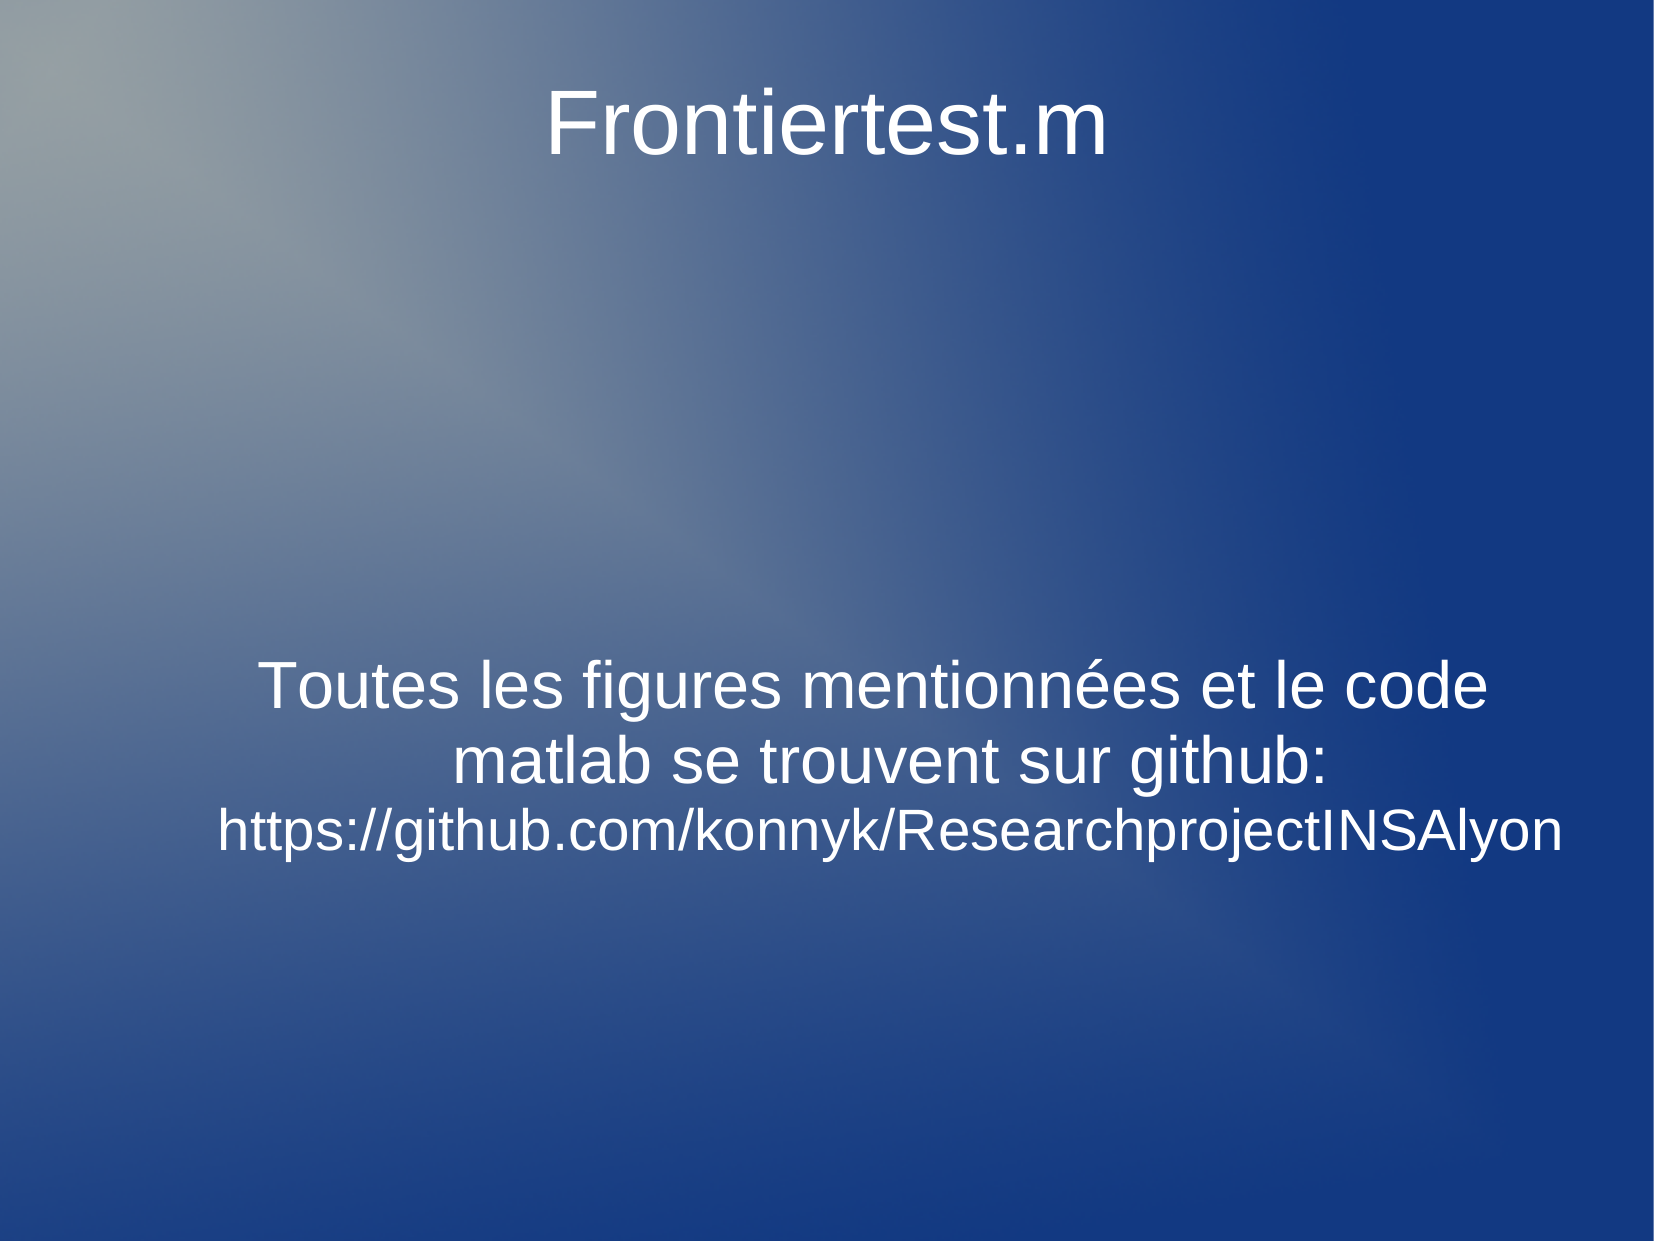

# Frontiertest.m
Toutes les figures mentionnées et le code matlab se trouvent sur github:
https://github.com/konnyk/ResearchprojectINSAlyon